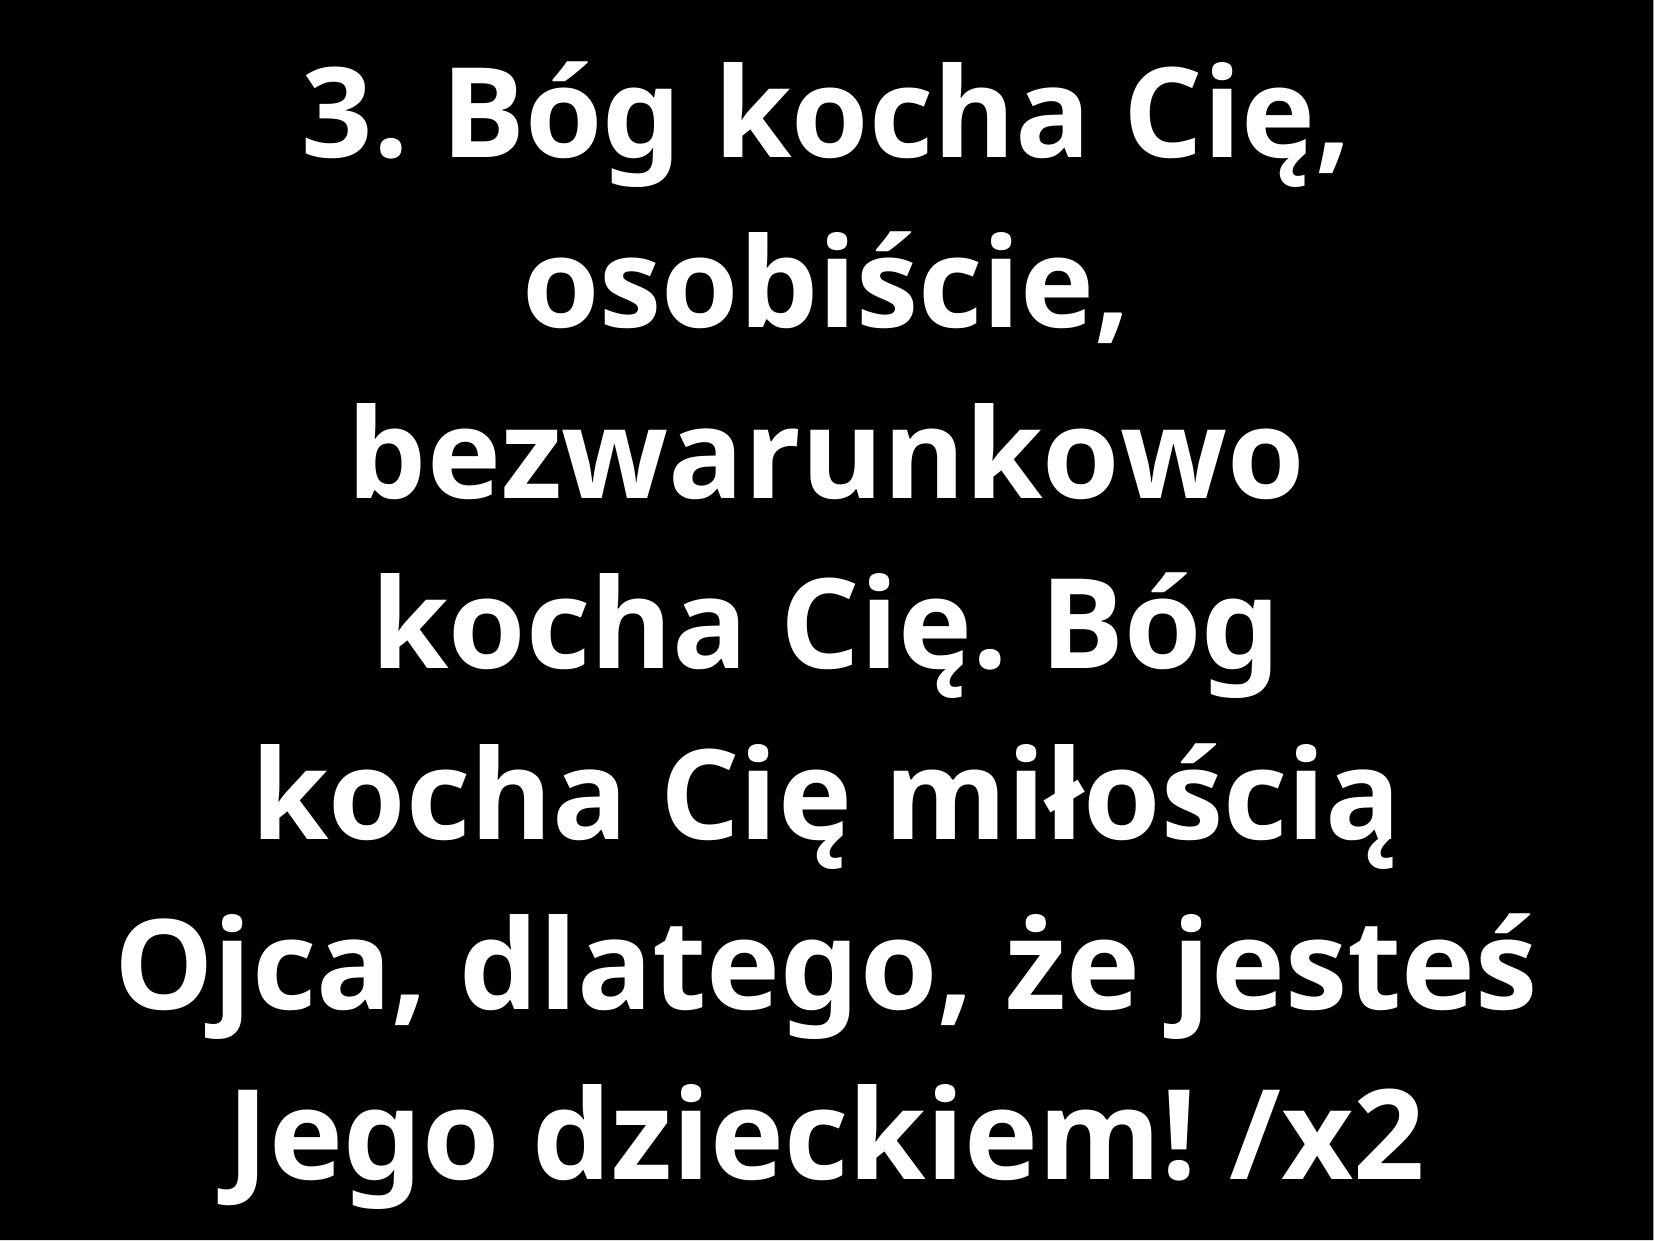

# 3. Bóg kocha Cię, osobiście, bezwarunkowo kocha Cię. Bóg kocha Cię miłością Ojca, dlatego, że jesteś Jego dzieckiem! /x2